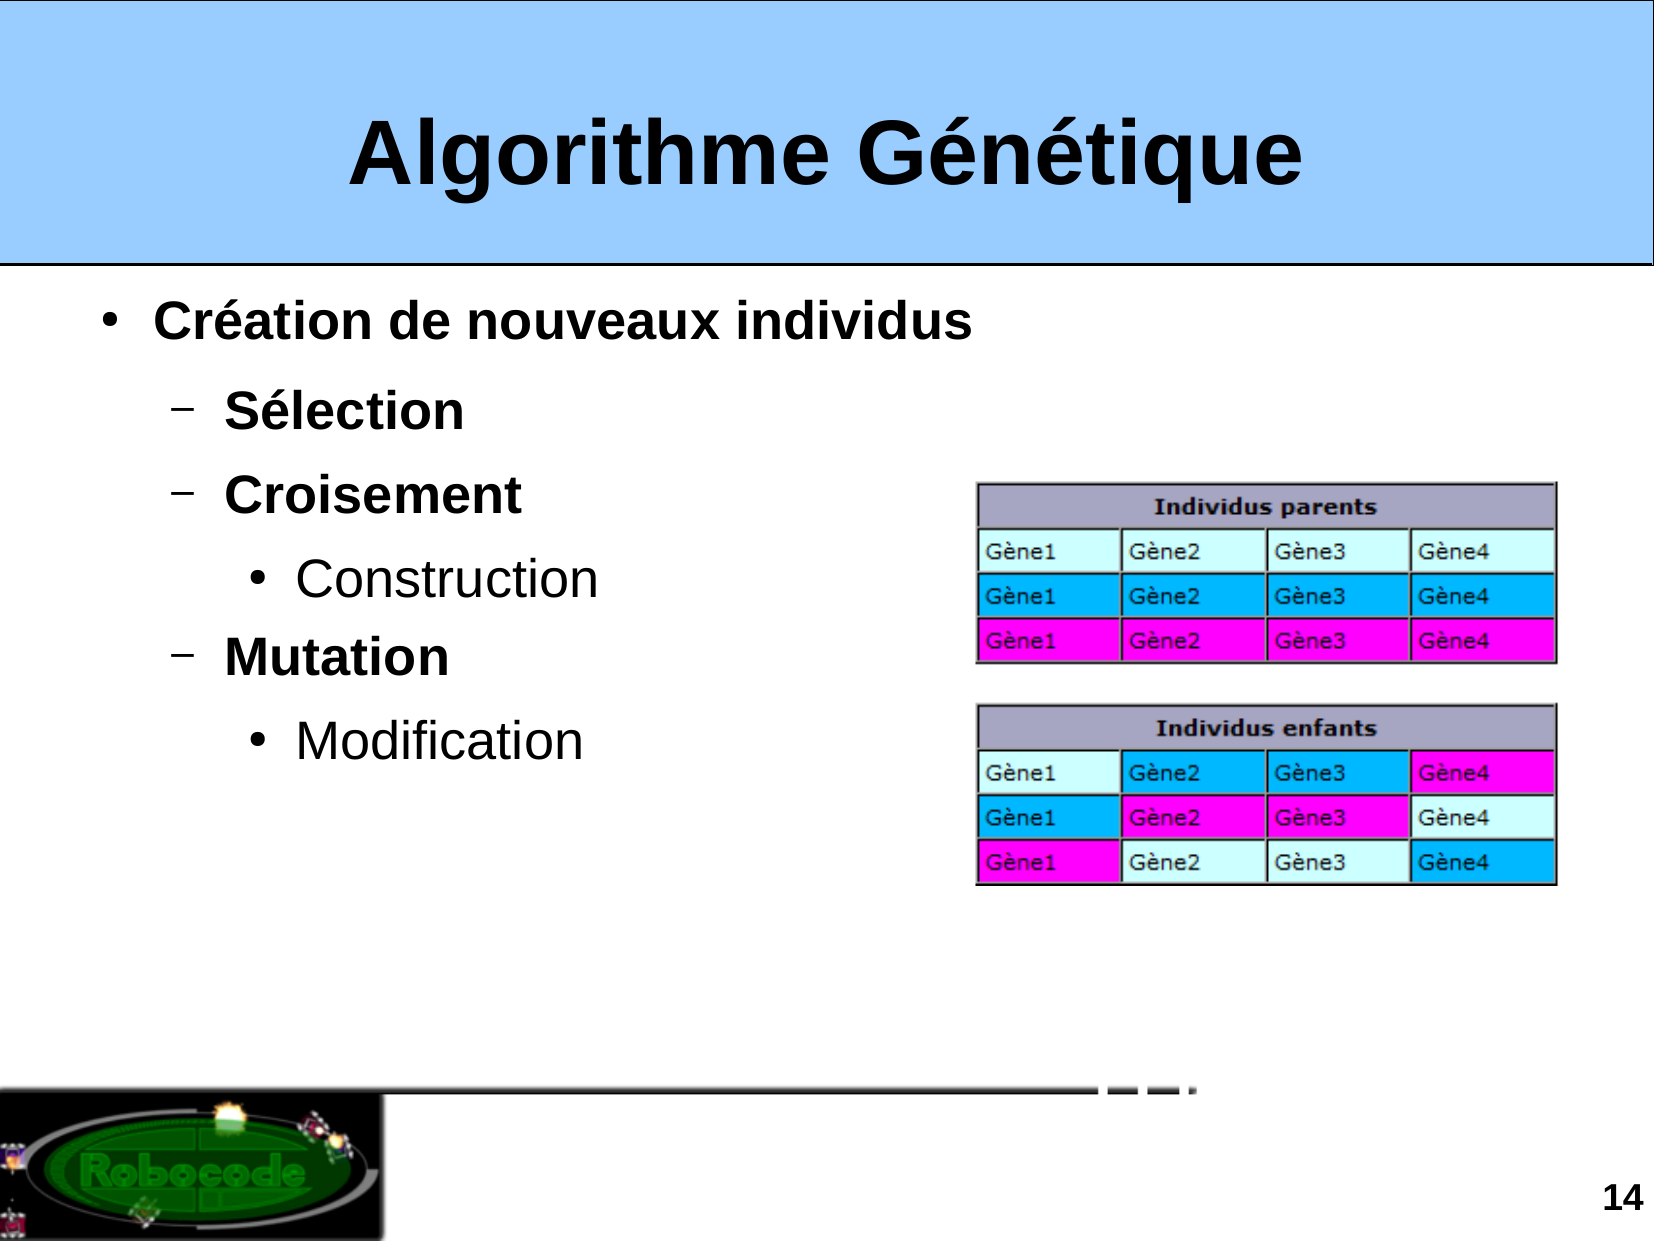

# Algorithme Génétique
Création de nouveaux individus
Sélection
Croisement
Construction
Mutation
Modification